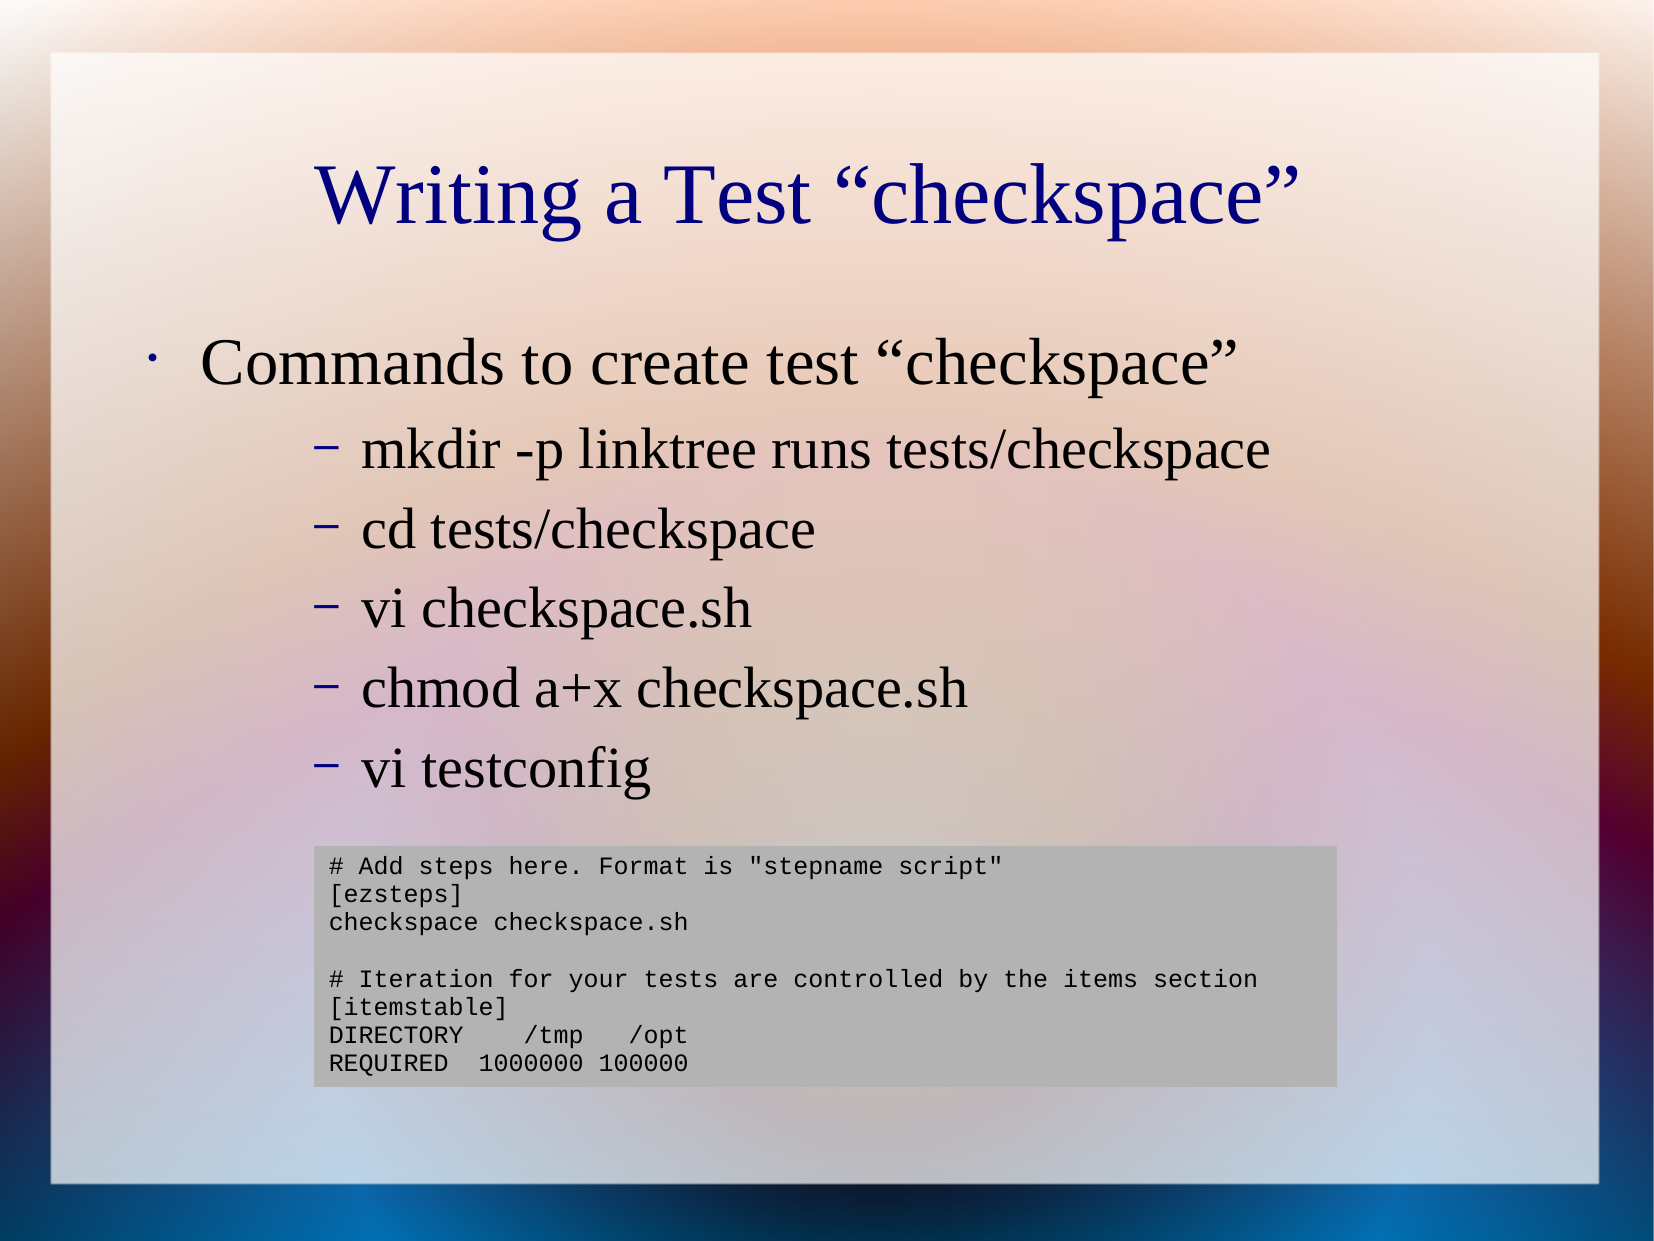

# Writing a Test “checkspace”
Commands to create test “checkspace”
mkdir -p linktree runs tests/checkspace
cd tests/checkspace
vi checkspace.sh
chmod a+x checkspace.sh
vi testconfig
| # Add steps here. Format is "stepname script" [ezsteps] checkspace checkspace.sh # Iteration for your tests are controlled by the items section [itemstable] DIRECTORY /tmp /opt REQUIRED 1000000 100000 |
| --- |